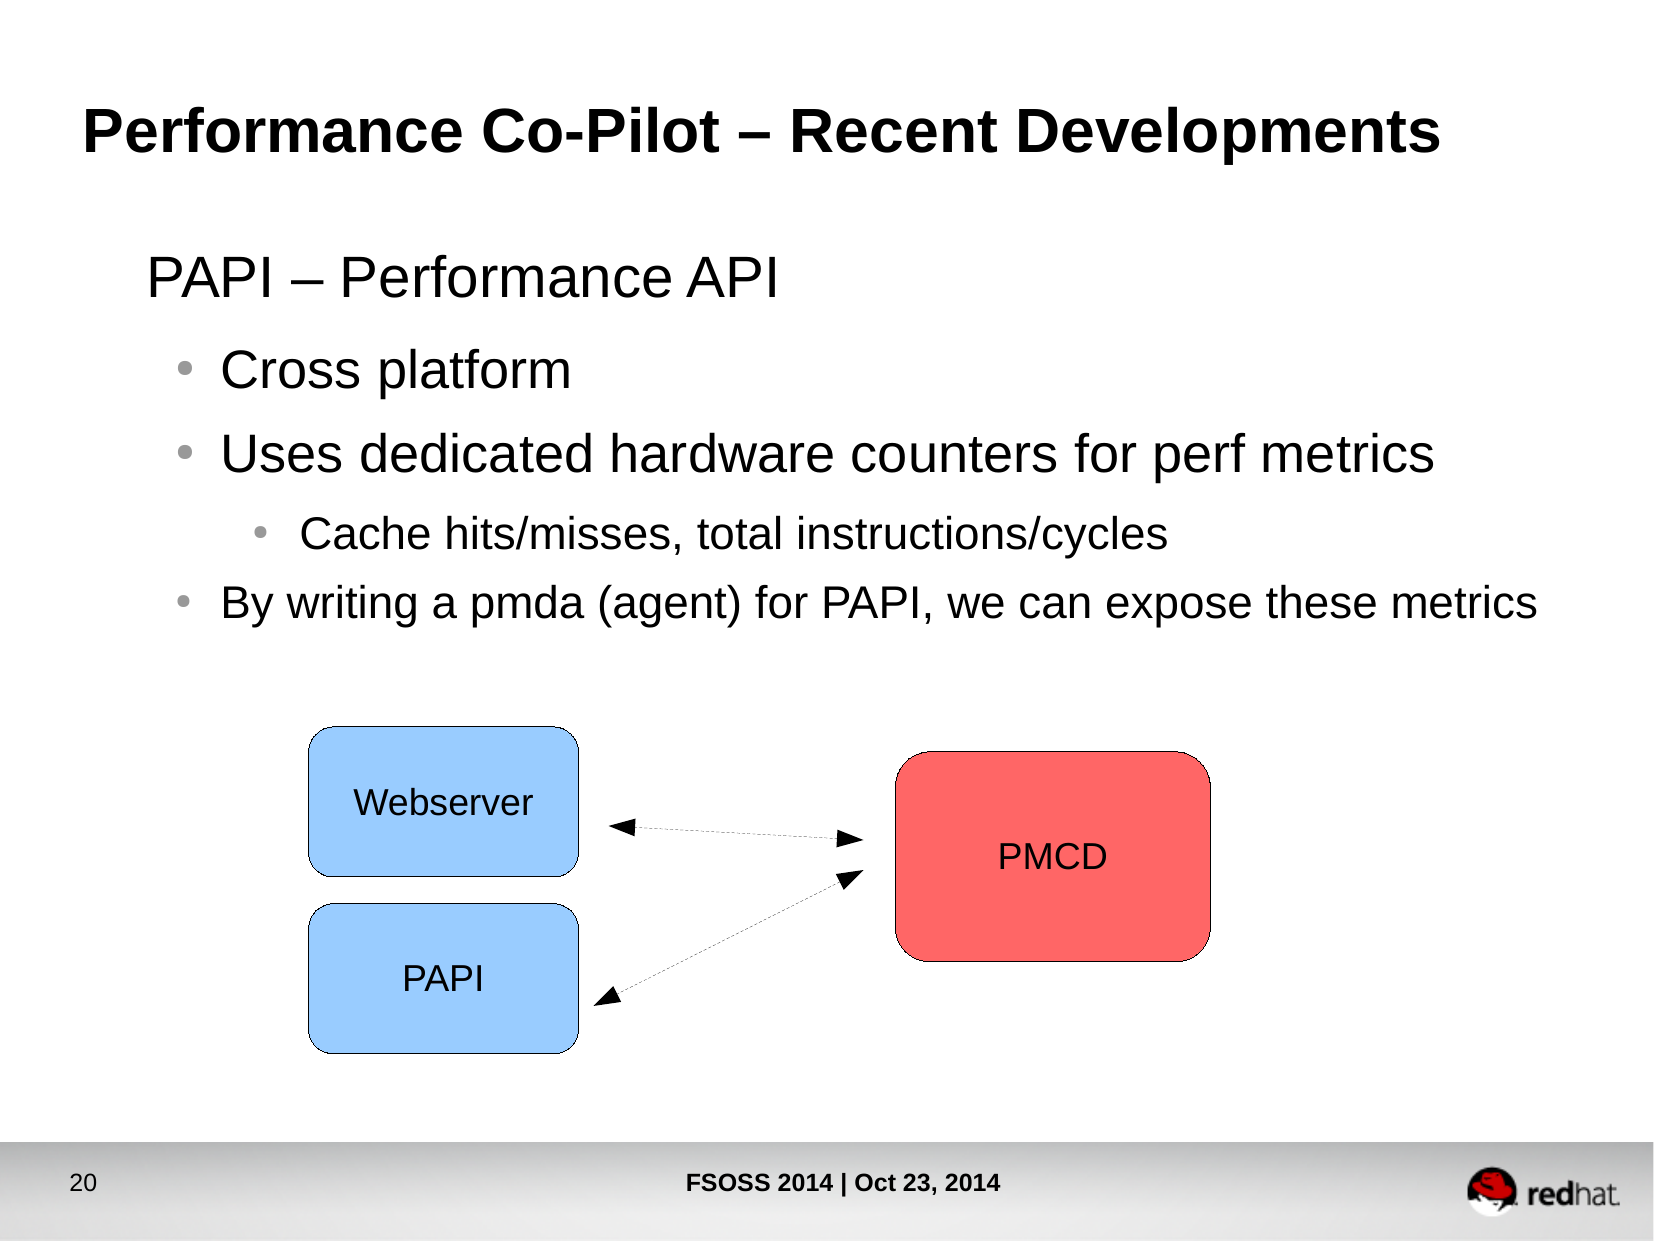

# Performance Co-Pilot – Recent Developments
PAPI – Performance API
Cross platform
Uses dedicated hardware counters for perf metrics
Cache hits/misses, total instructions/cycles
By writing a pmda (agent) for PAPI, we can expose these metrics
Webserver
PMCD
Application
Specific
PAPI